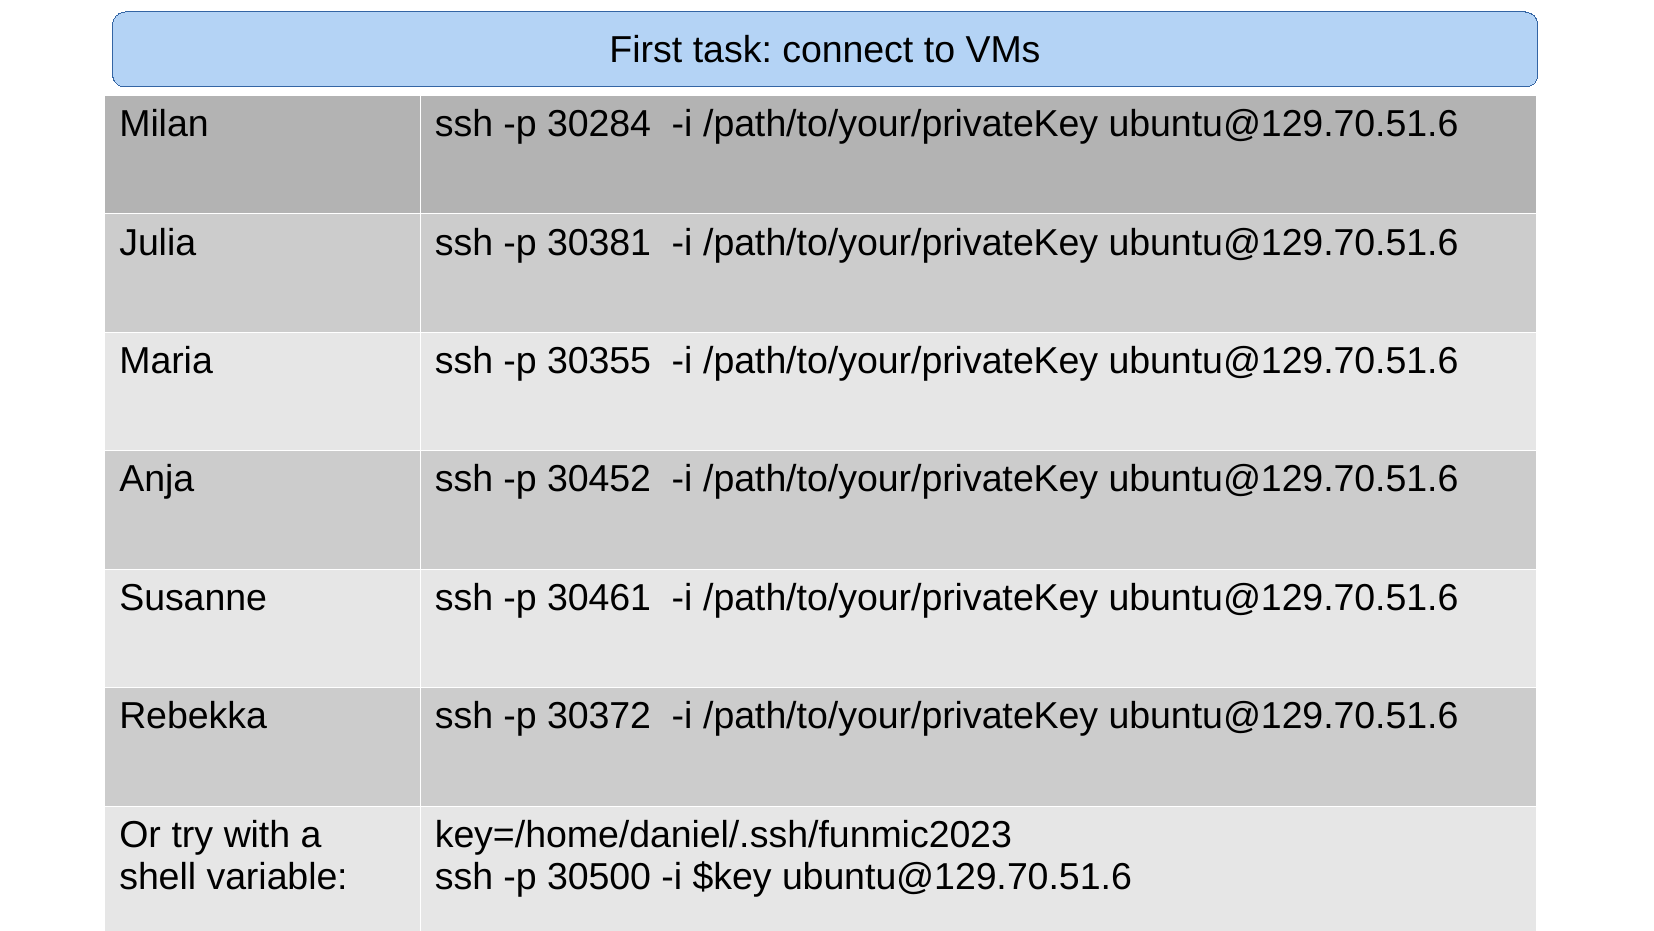

First task: connect to VMs
| Milan | ssh -p 30284 -i /path/to/your/privateKey ubuntu@129.70.51.6 |
| --- | --- |
| Julia | ssh -p 30381 -i /path/to/your/privateKey ubuntu@129.70.51.6 |
| Maria | ssh -p 30355 -i /path/to/your/privateKey ubuntu@129.70.51.6 |
| Anja | ssh -p 30452 -i /path/to/your/privateKey ubuntu@129.70.51.6 |
| Susanne | ssh -p 30461 -i /path/to/your/privateKey ubuntu@129.70.51.6 |
| Rebekka | ssh -p 30372 -i /path/to/your/privateKey ubuntu@129.70.51.6 |
| Or try with a shell variable: | key=/home/daniel/.ssh/funmic2023 ssh -p 30500 -i $key ubuntu@129.70.51.6 |